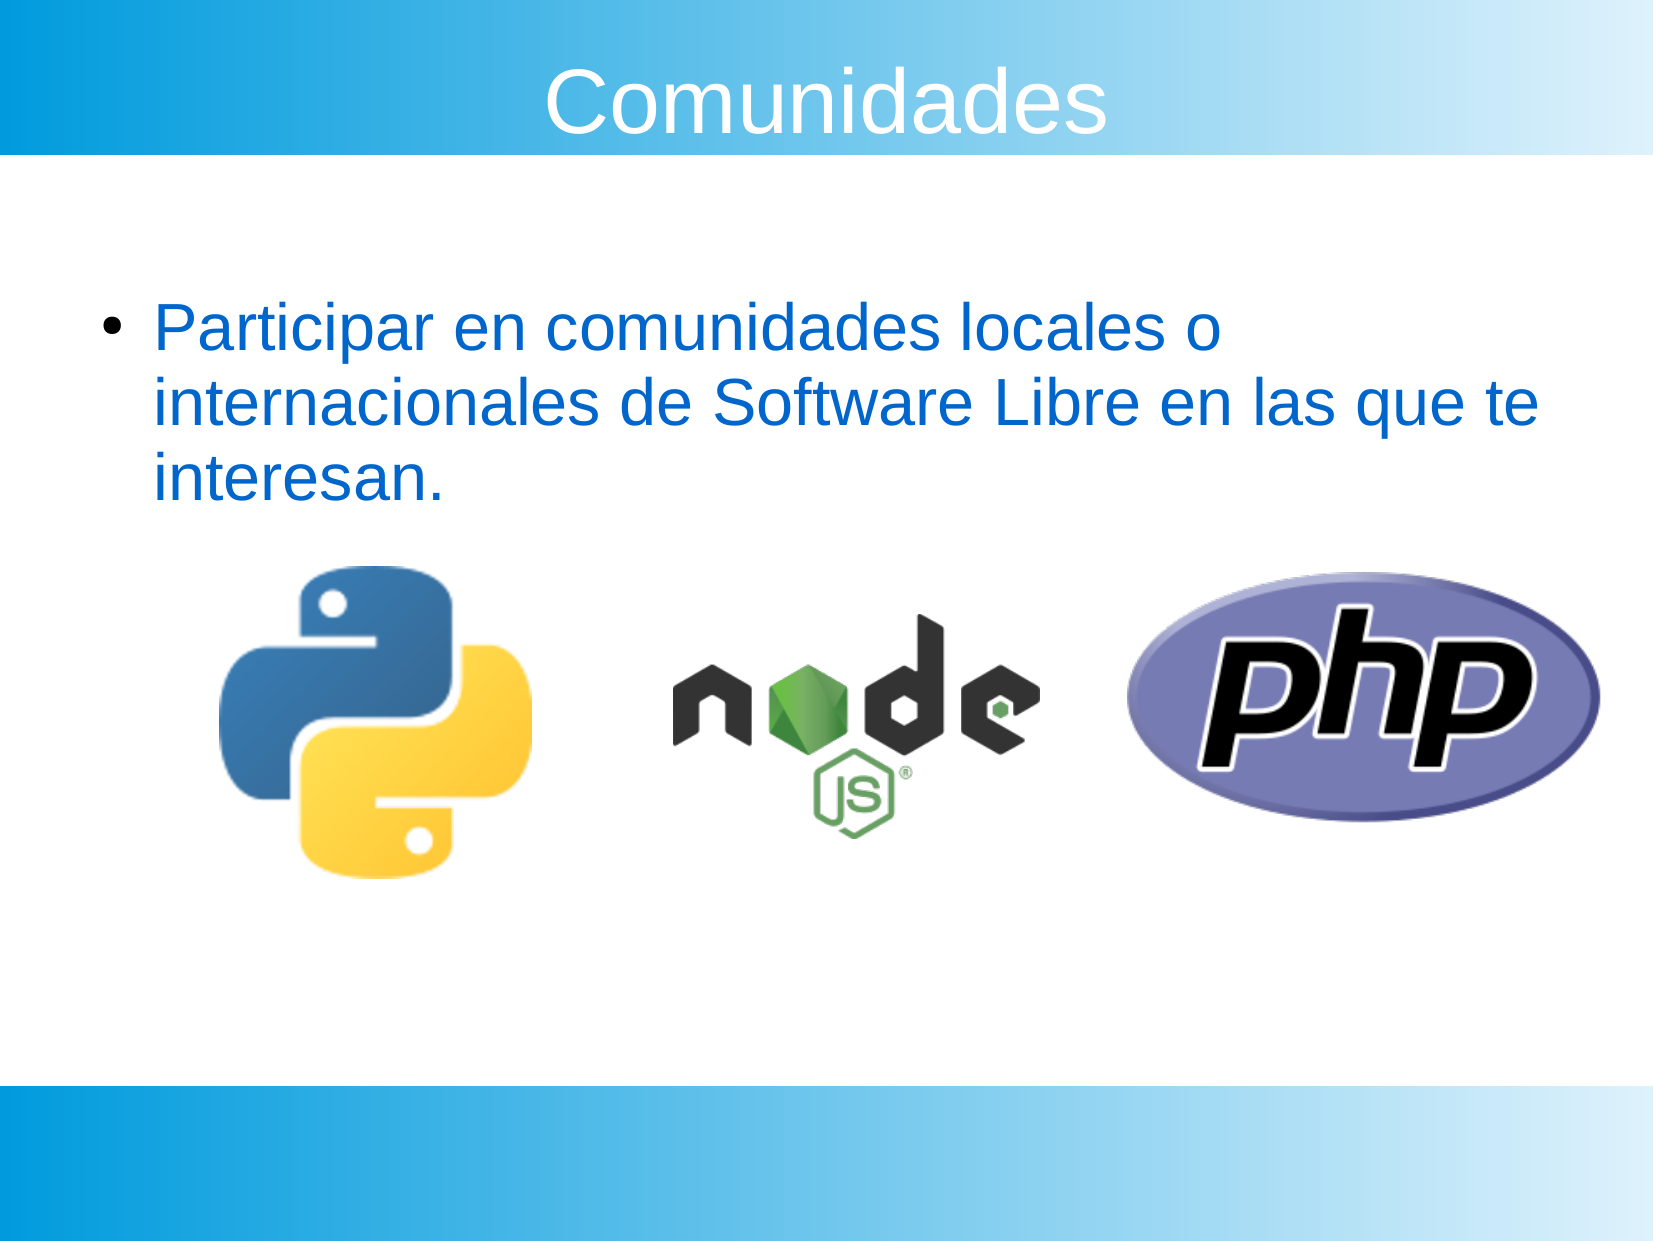

# Comunidades
Participar en comunidades locales o internacionales de Software Libre en las que te interesan.